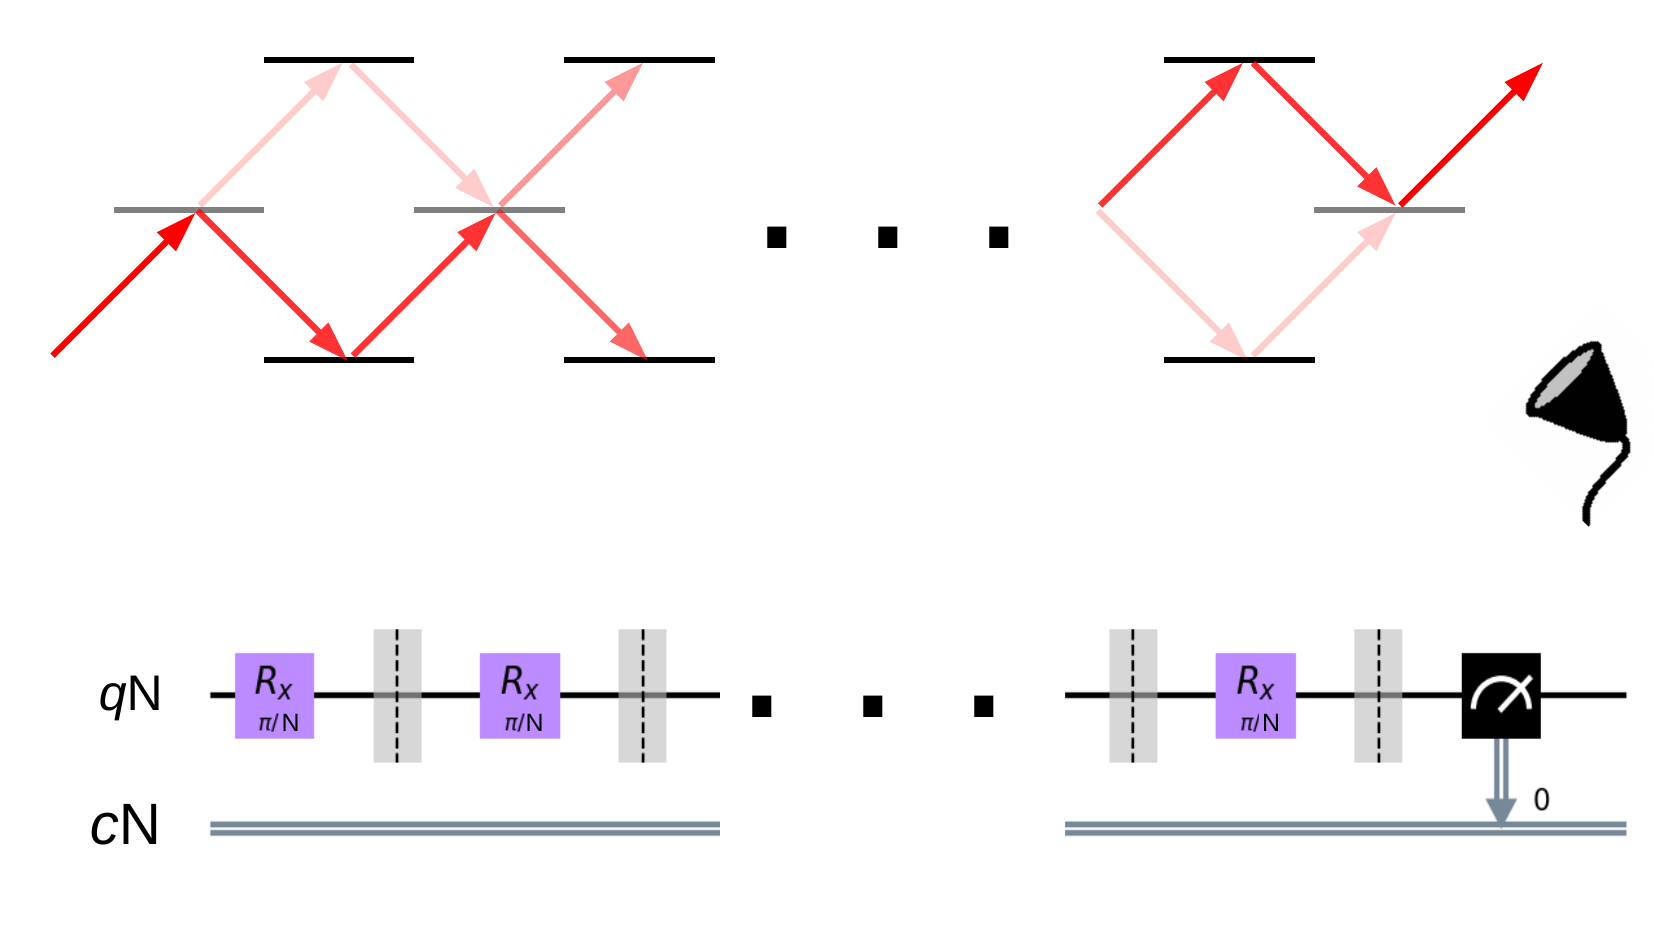

. . .
. . .
qN
N
N
N
cN